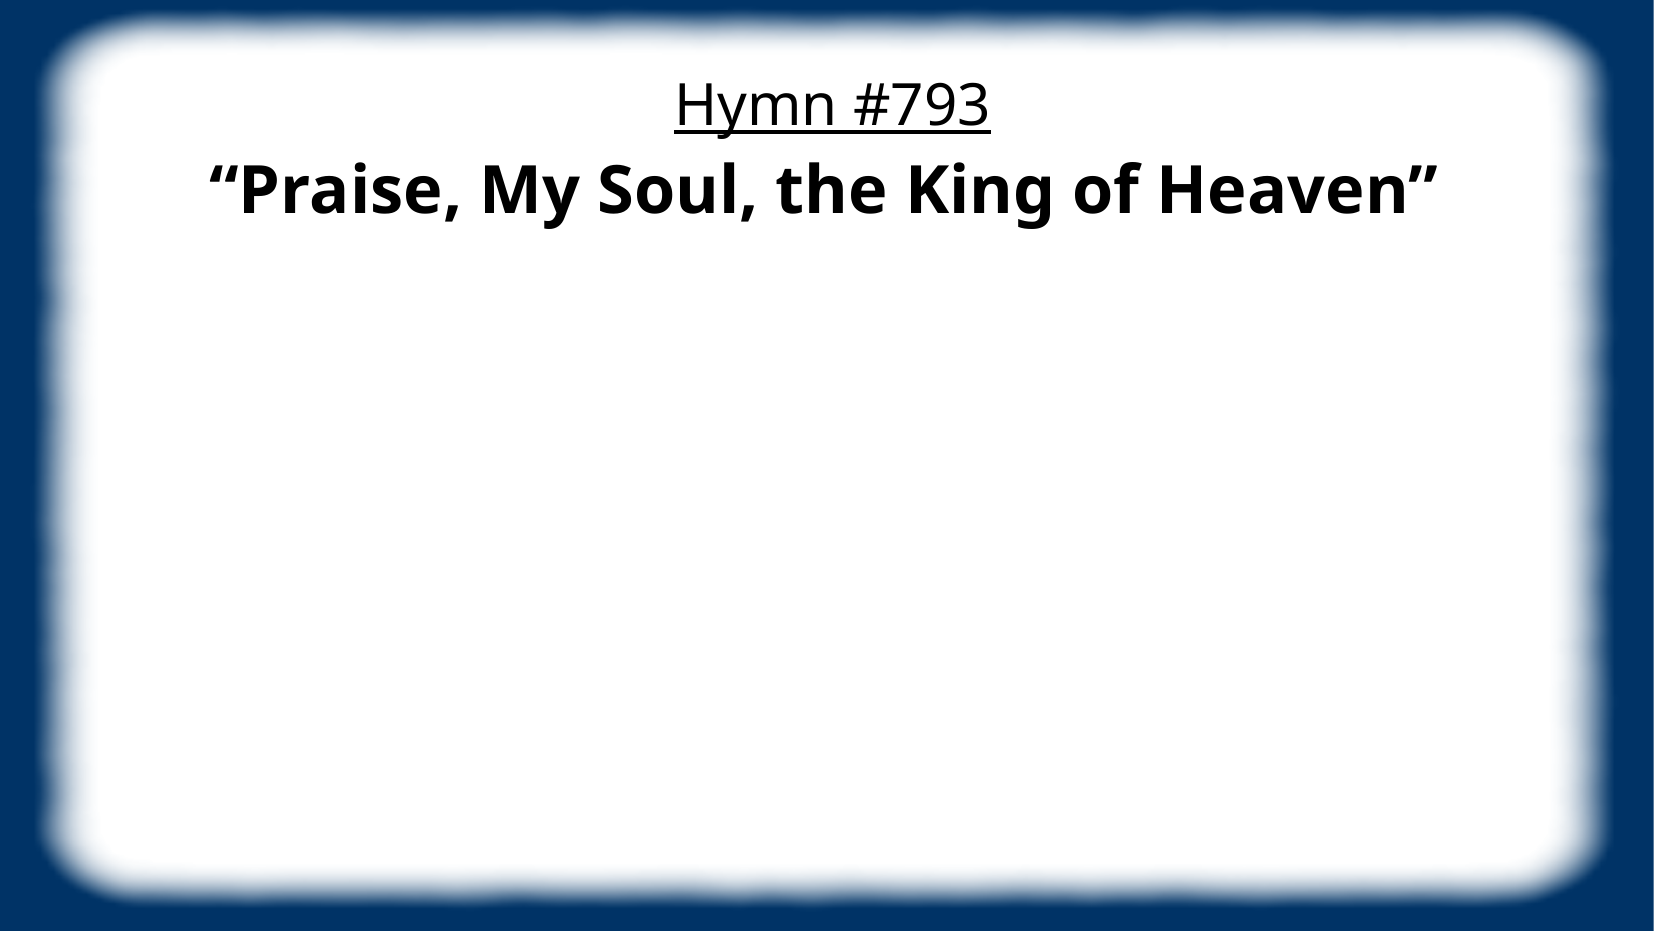

Hymn #793
“Praise, My Soul, the King of Heaven”